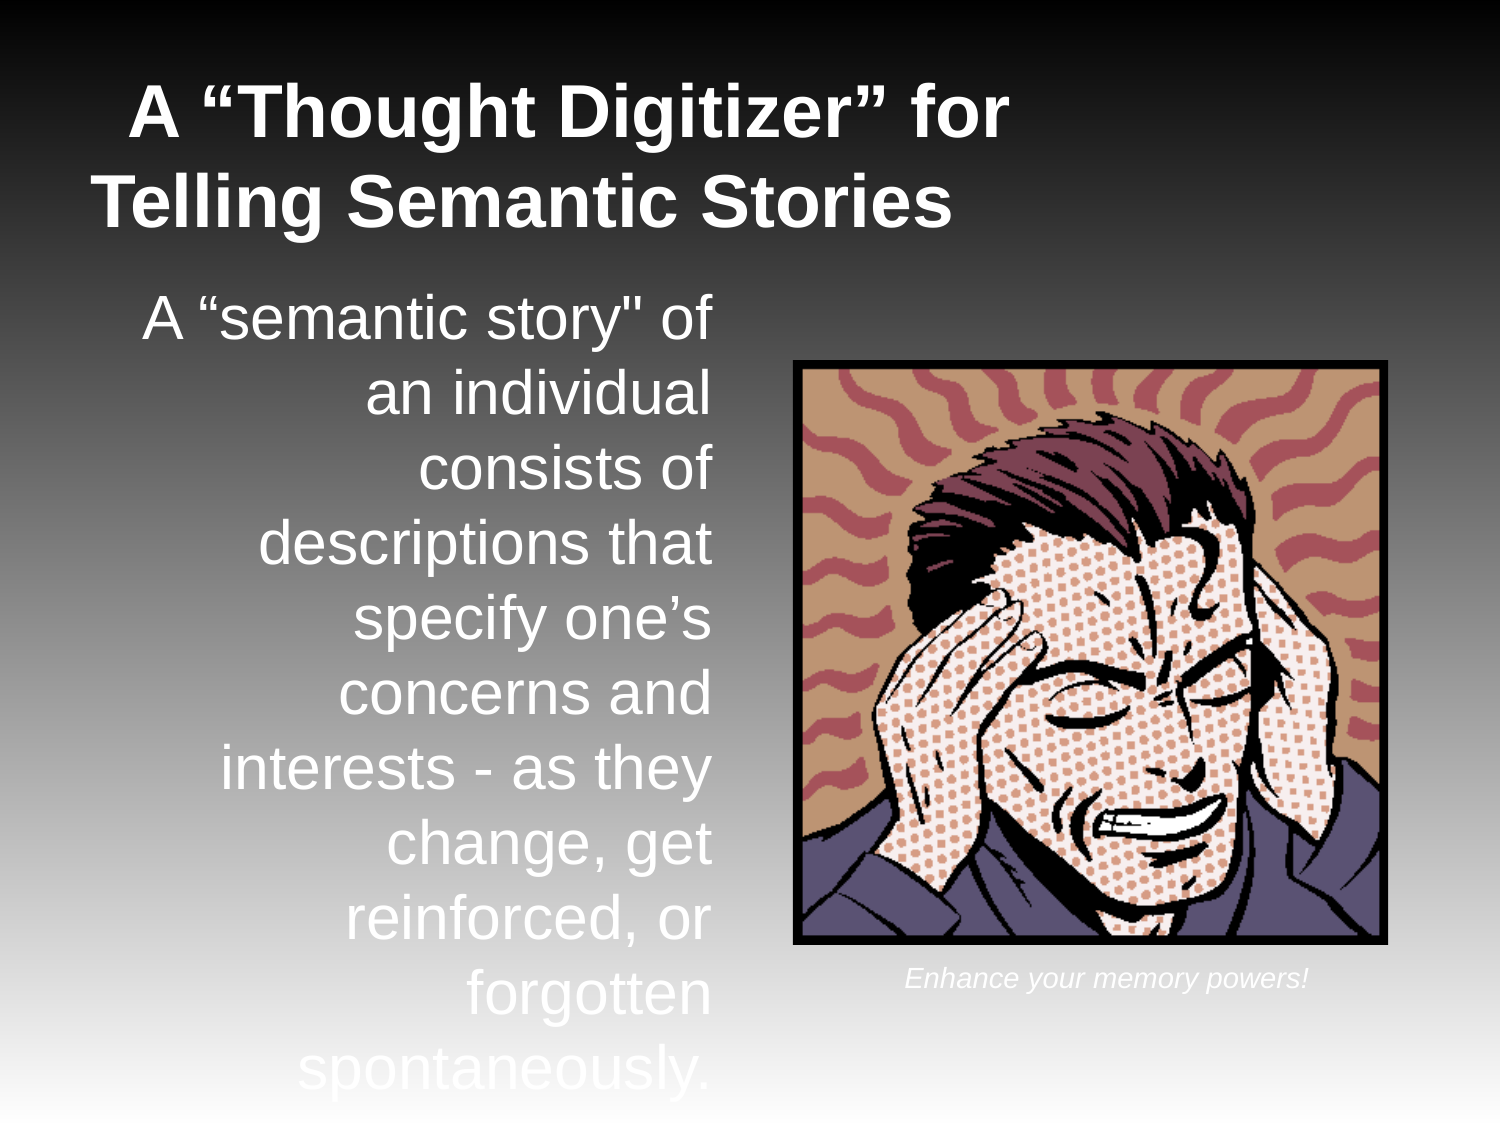

# A “Thought Digitizer” for Telling Semantic Stories
A “semantic story" of an individual consists of descriptions that specify one’s concerns and interests - as they change, get reinforced, or forgotten spontaneously.
Enhance your memory powers!